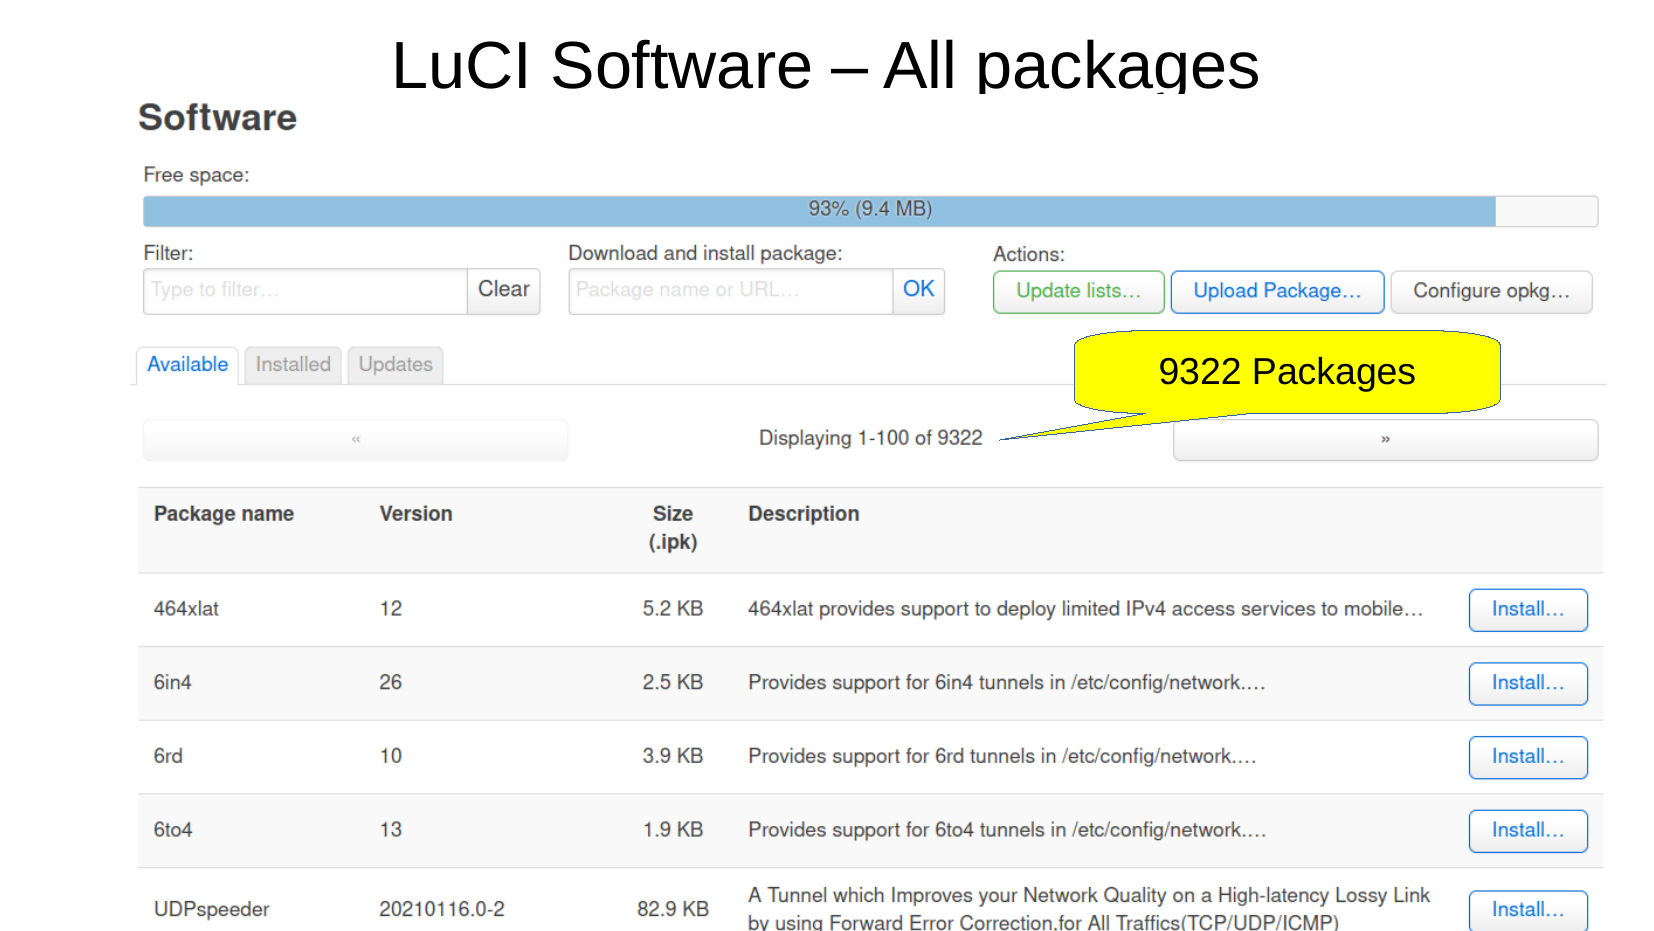

# LuCI Software – All packages
9322 Packages